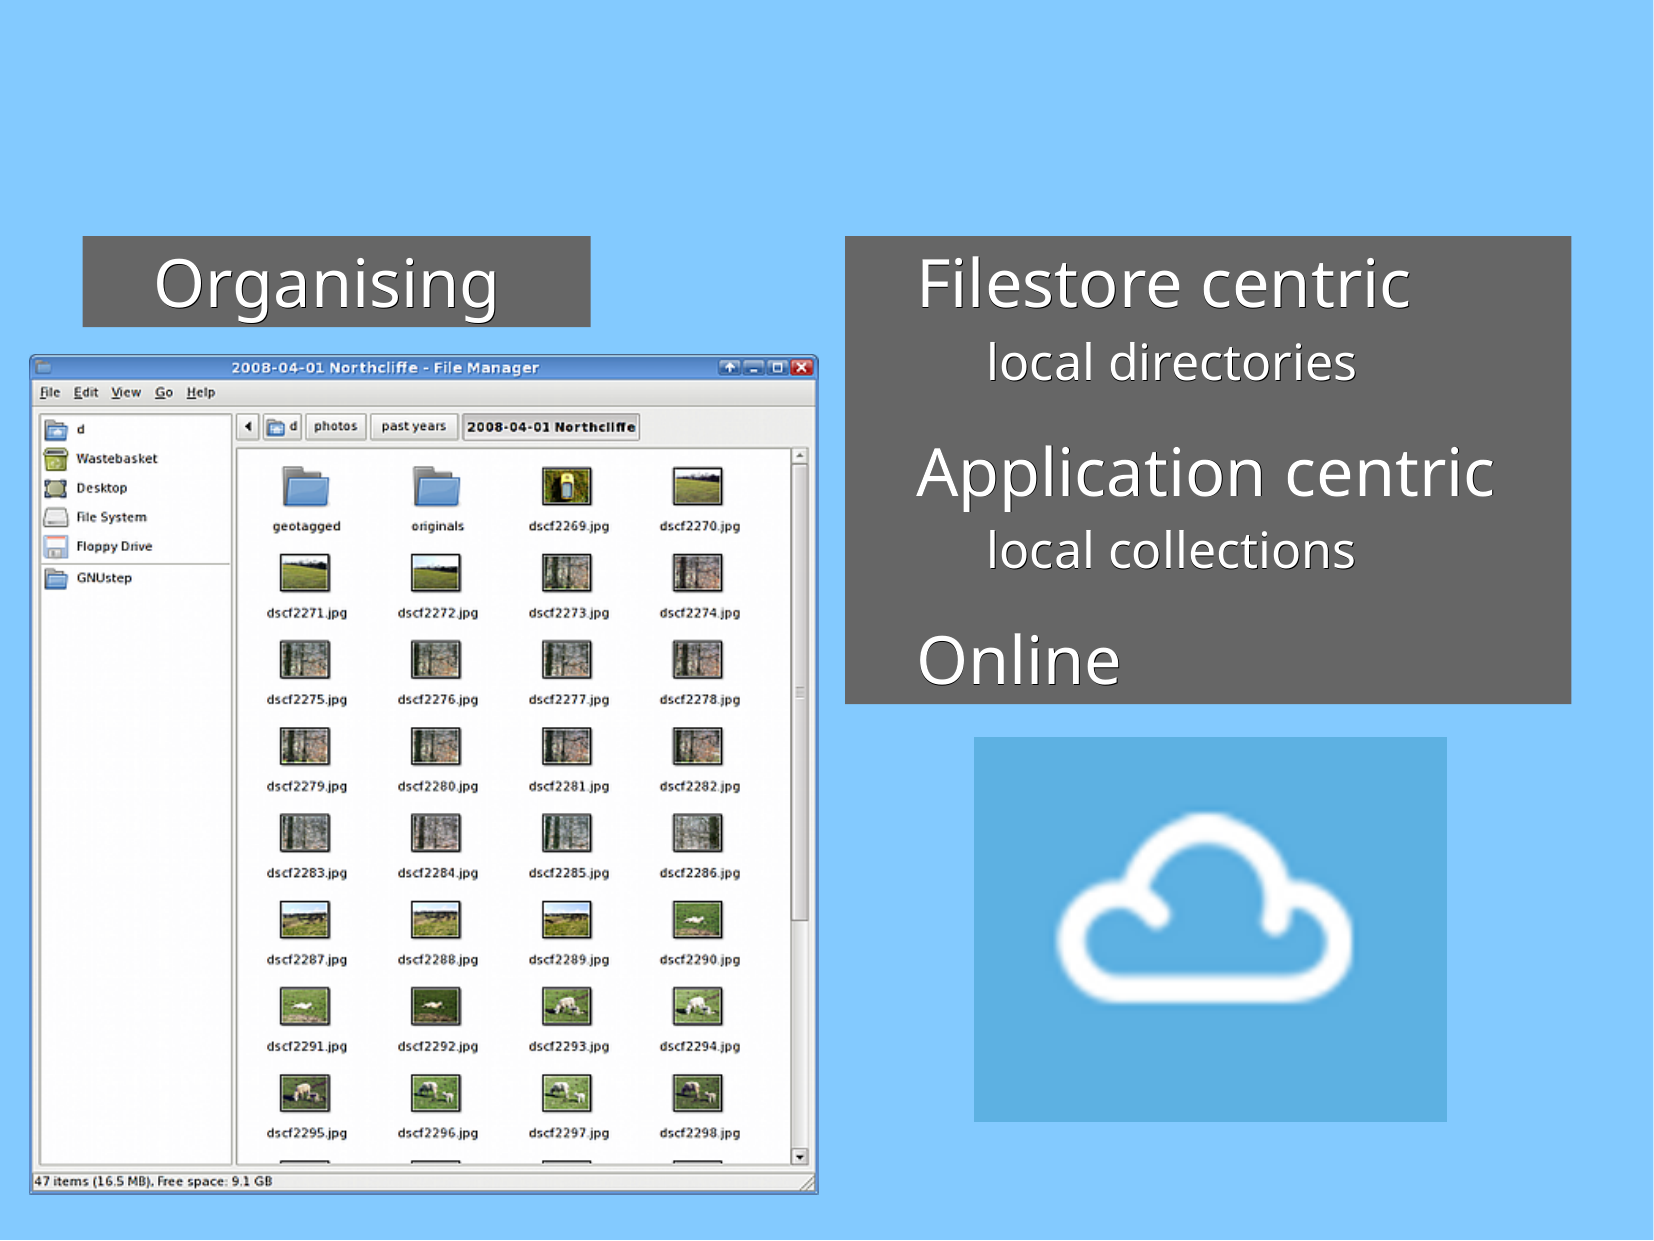

# Organising
Filestore centric
local directories
Application centric
local collections
Online